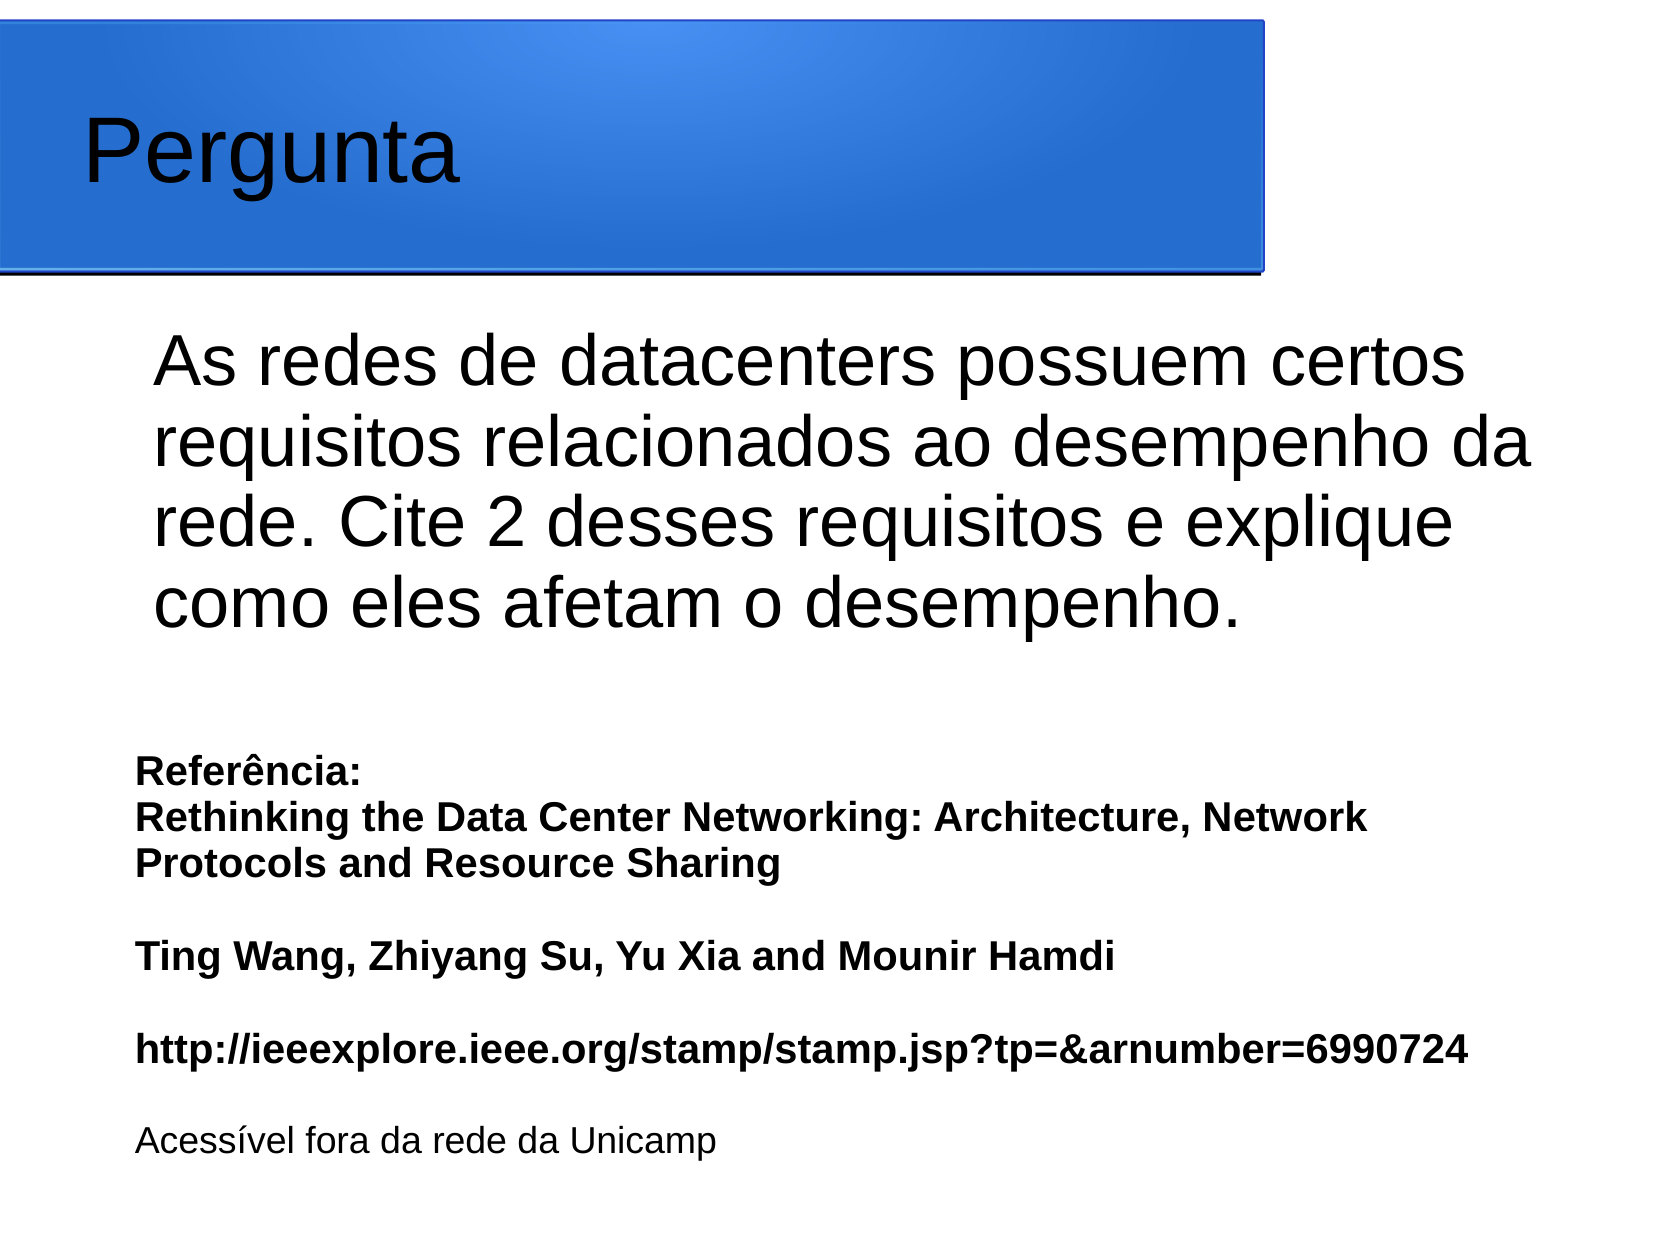

# Pergunta
As redes de datacenters possuem certos requisitos relacionados ao desempenho da rede. Cite 2 desses requisitos e explique como eles afetam o desempenho.
Referência:
Rethinking the Data Center Networking: Architecture, Network Protocols and Resource Sharing
Ting Wang, Zhiyang Su, Yu Xia and Mounir Hamdi
http://ieeexplore.ieee.org/stamp/stamp.jsp?tp=&arnumber=6990724
Acessível fora da rede da Unicamp